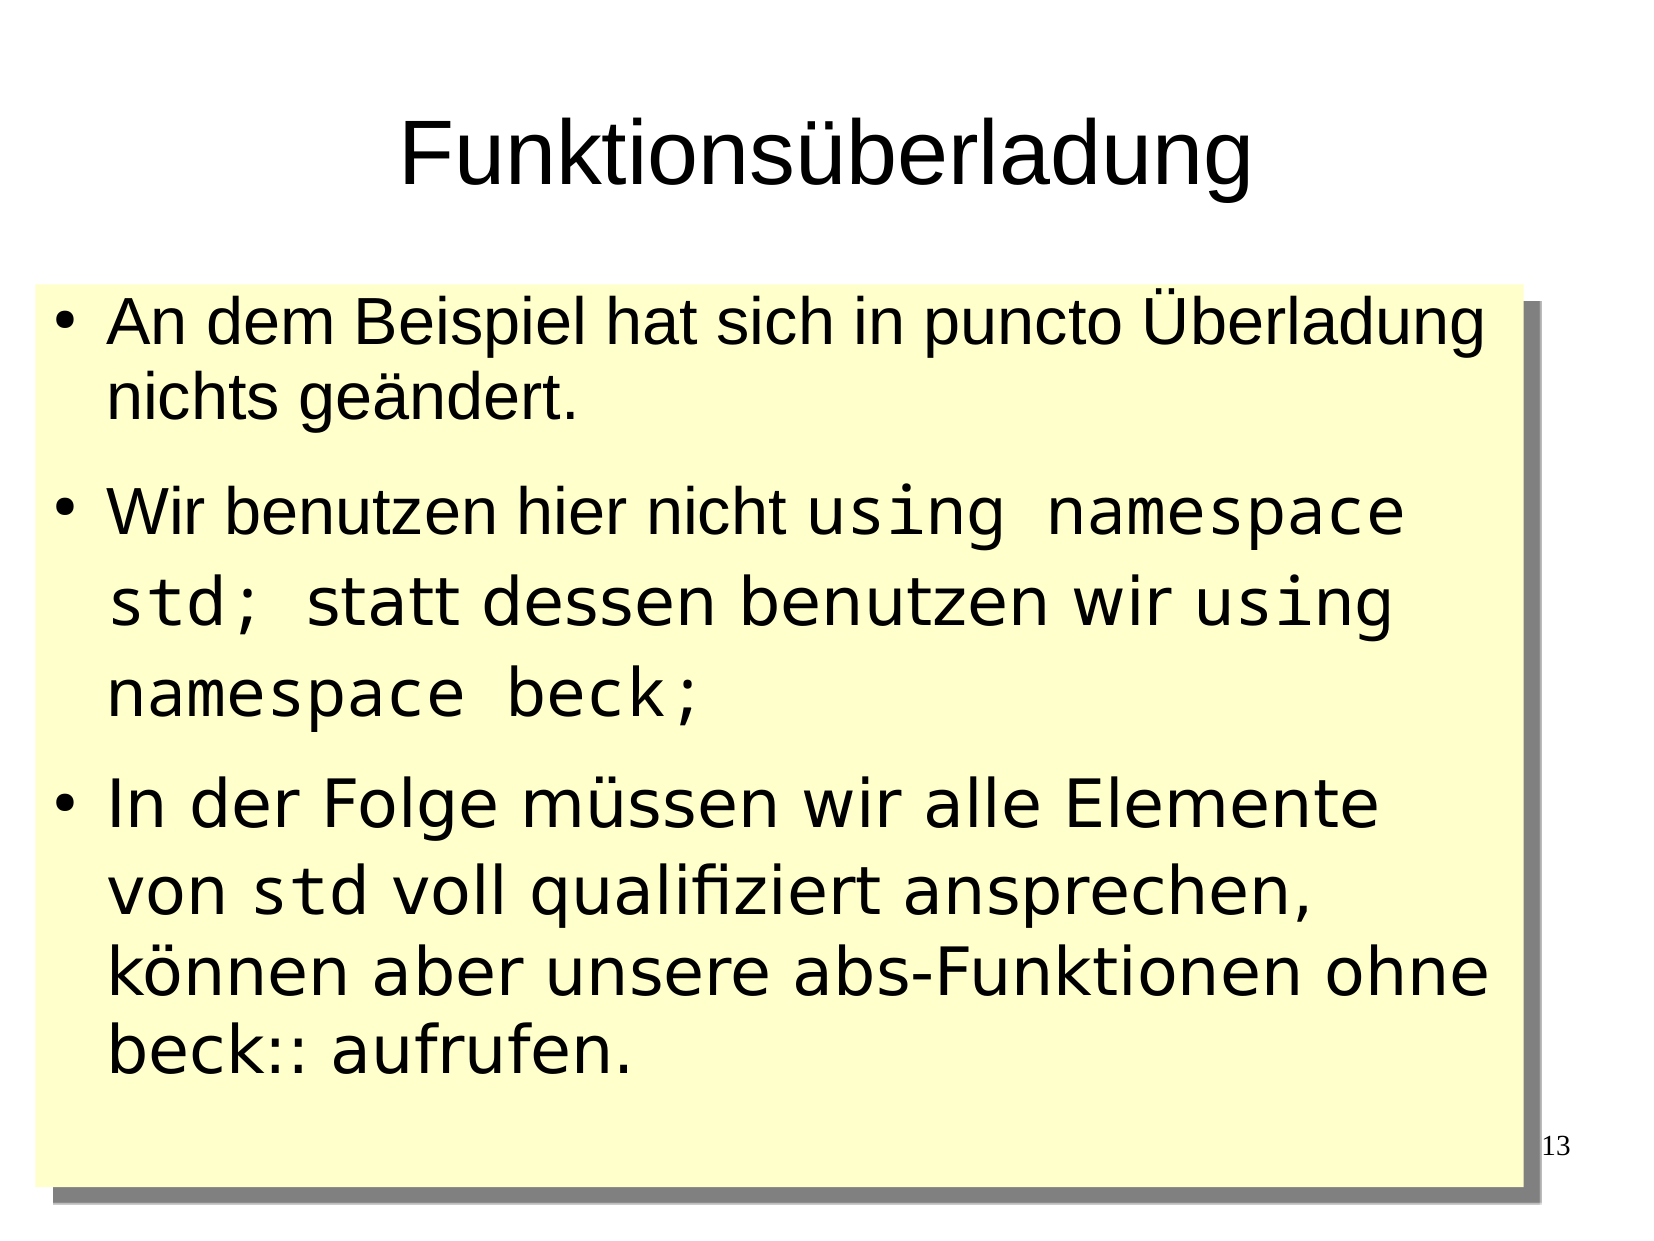

# Funktionsüberladung
An dem Beispiel hat sich in puncto Überladung nichts geändert.
Wir benutzen hier nicht using namespace std; statt dessen benutzen wir using namespace beck;
In der Folge müssen wir alle Elemente von std voll qualifiziert ansprechen, können aber unsere abs-Funktionen ohne beck:: aufrufen.
13